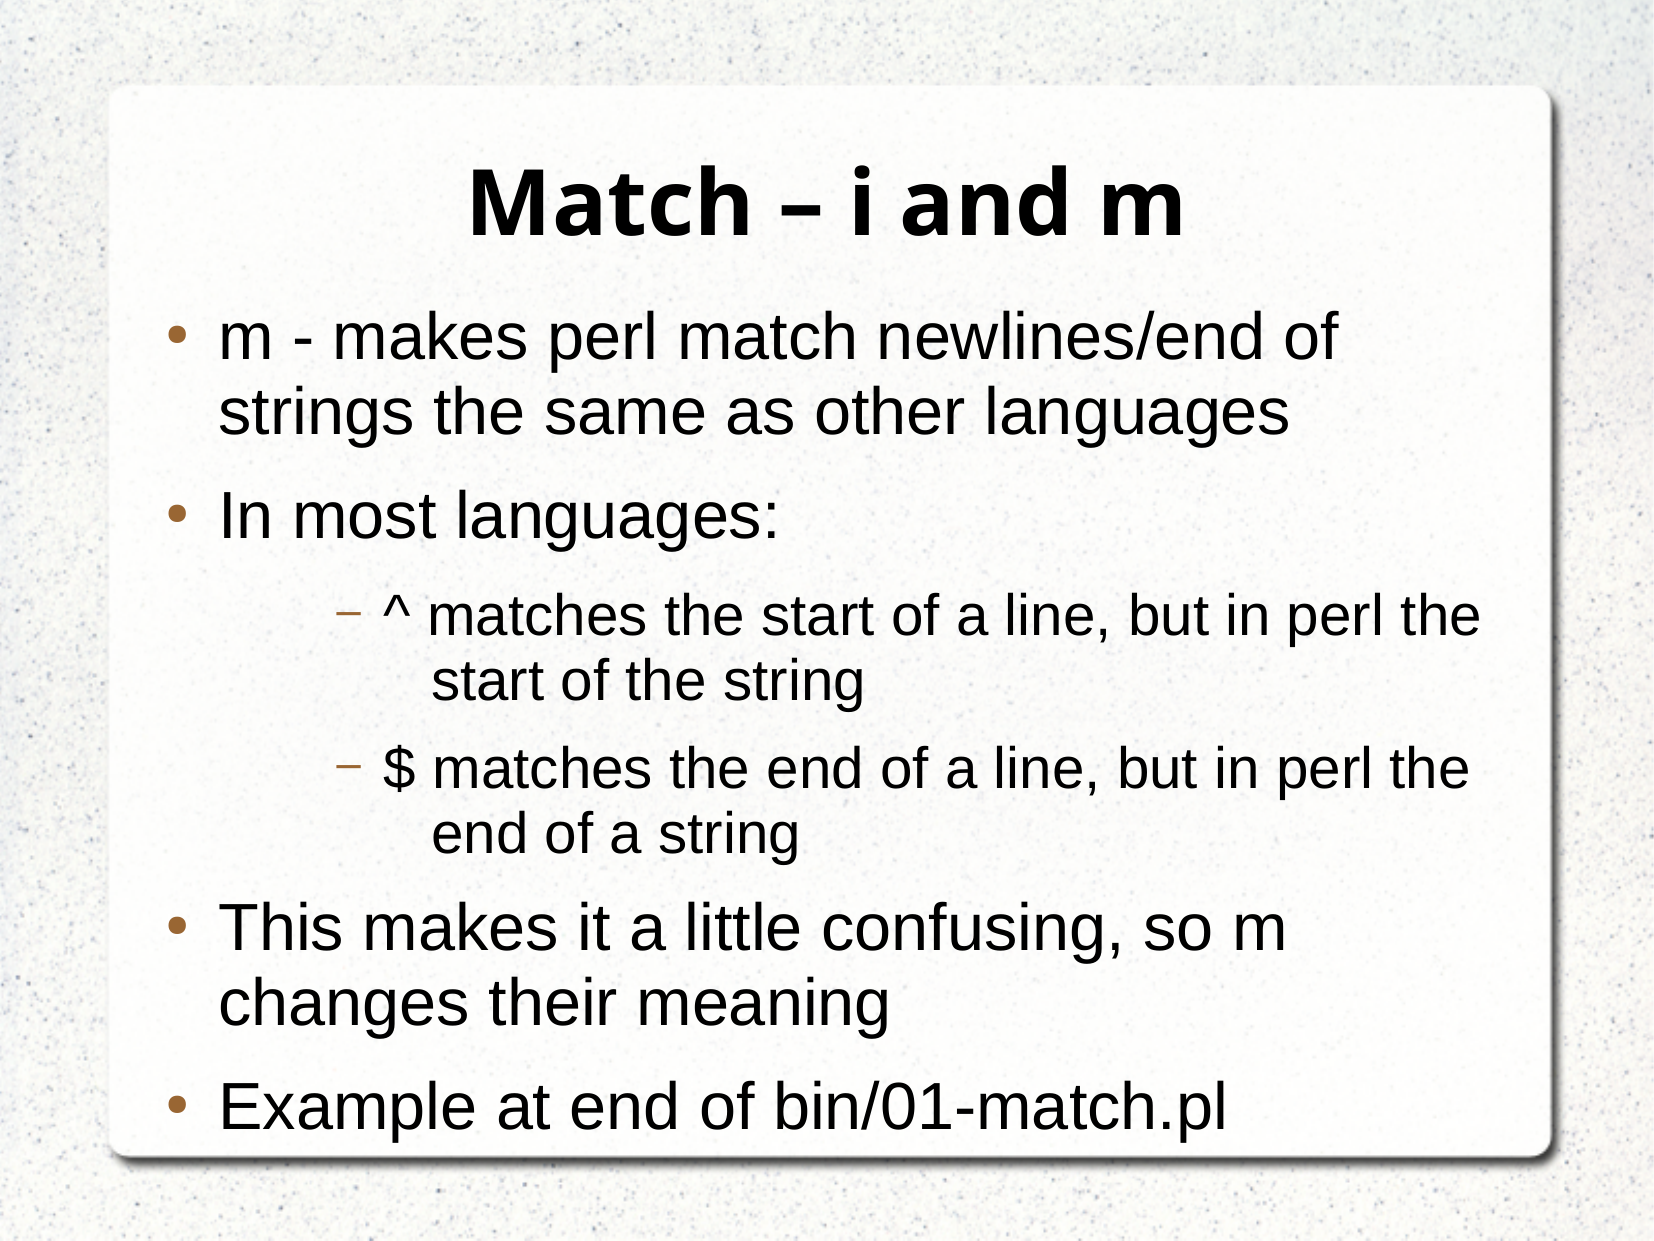

# Match – i and m
m - makes perl match newlines/end of strings the same as other languages
In most languages:
^ matches the start of a line, but in perl the start of the string
$ matches the end of a line, but in perl the end of a string
This makes it a little confusing, so m changes their meaning
Example at end of bin/01-match.pl